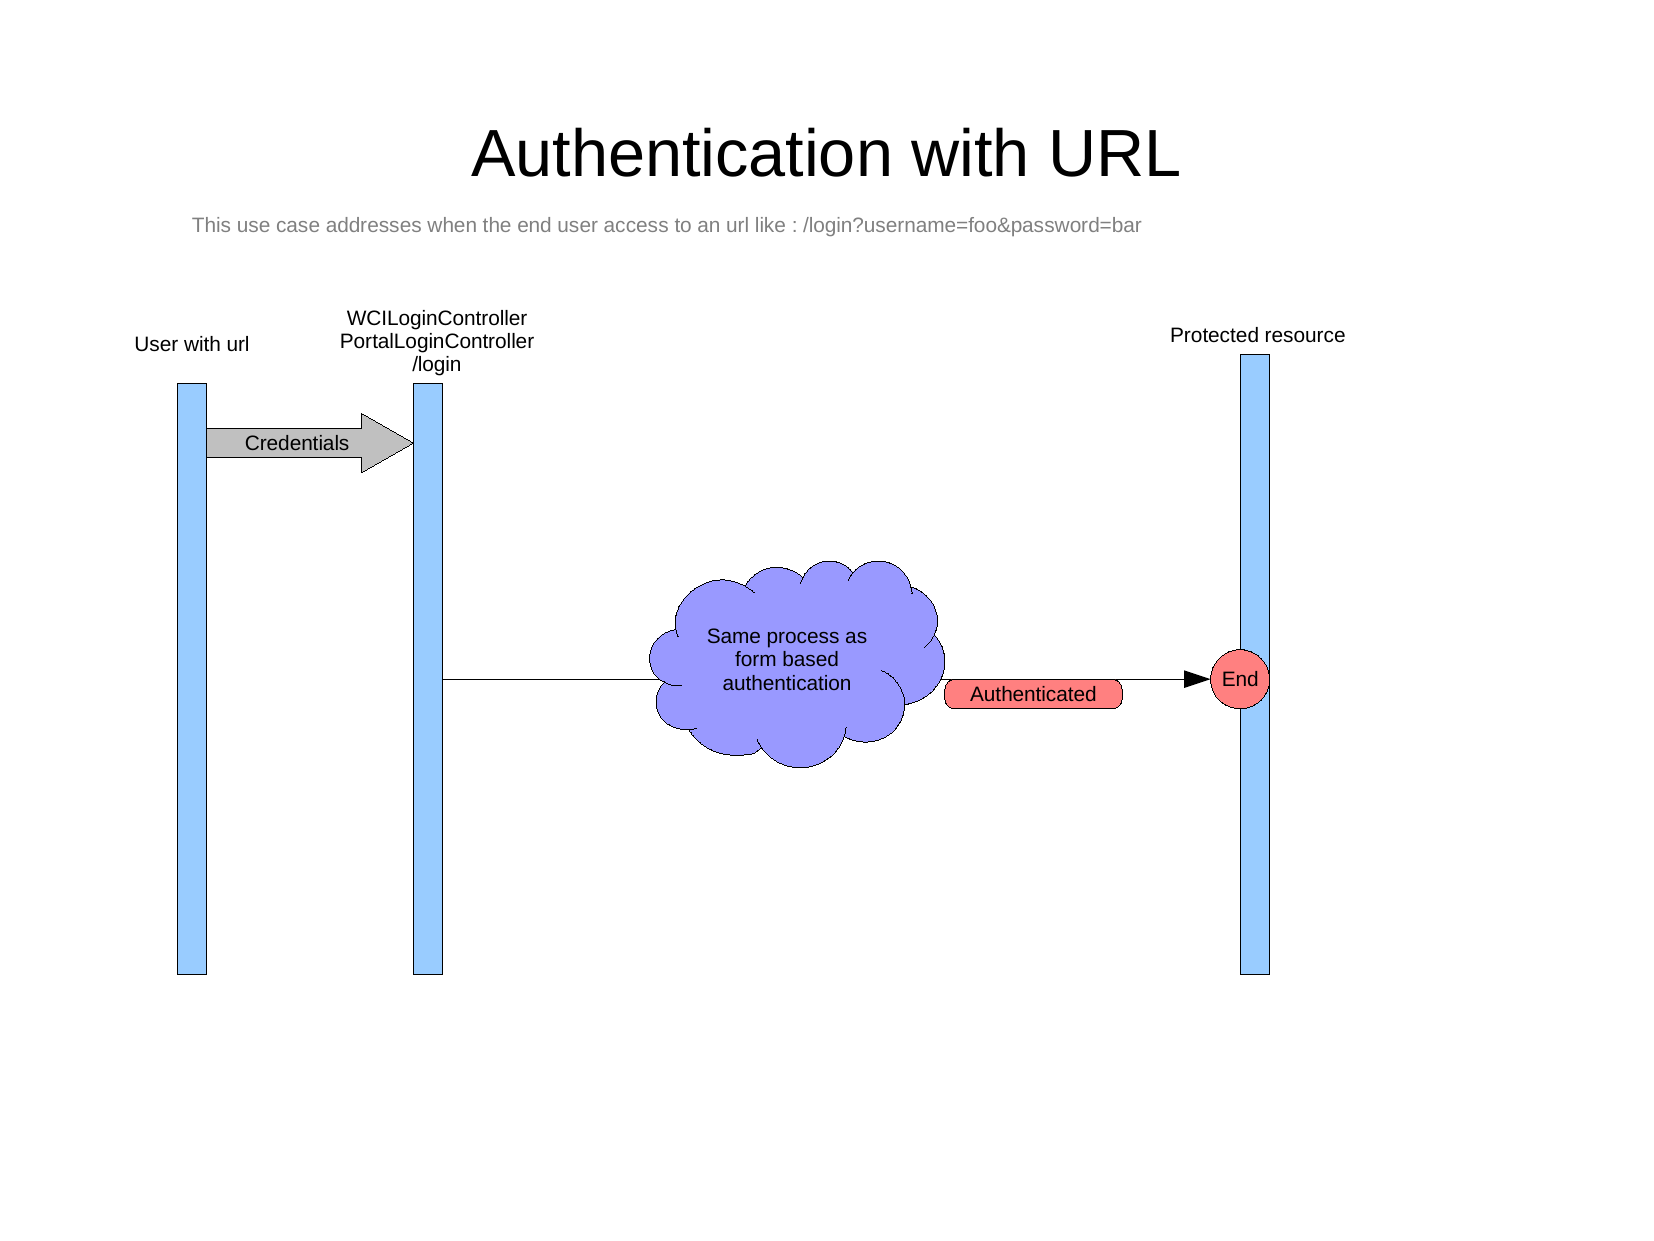

# Authentication with URL
This use case addresses when the end user access to an url like : /login?username=foo&password=bar
WCILoginController
PortalLoginController
/login
Protected resource
User with url
Credentials
Same process as
form based
authentication
End
Authenticated